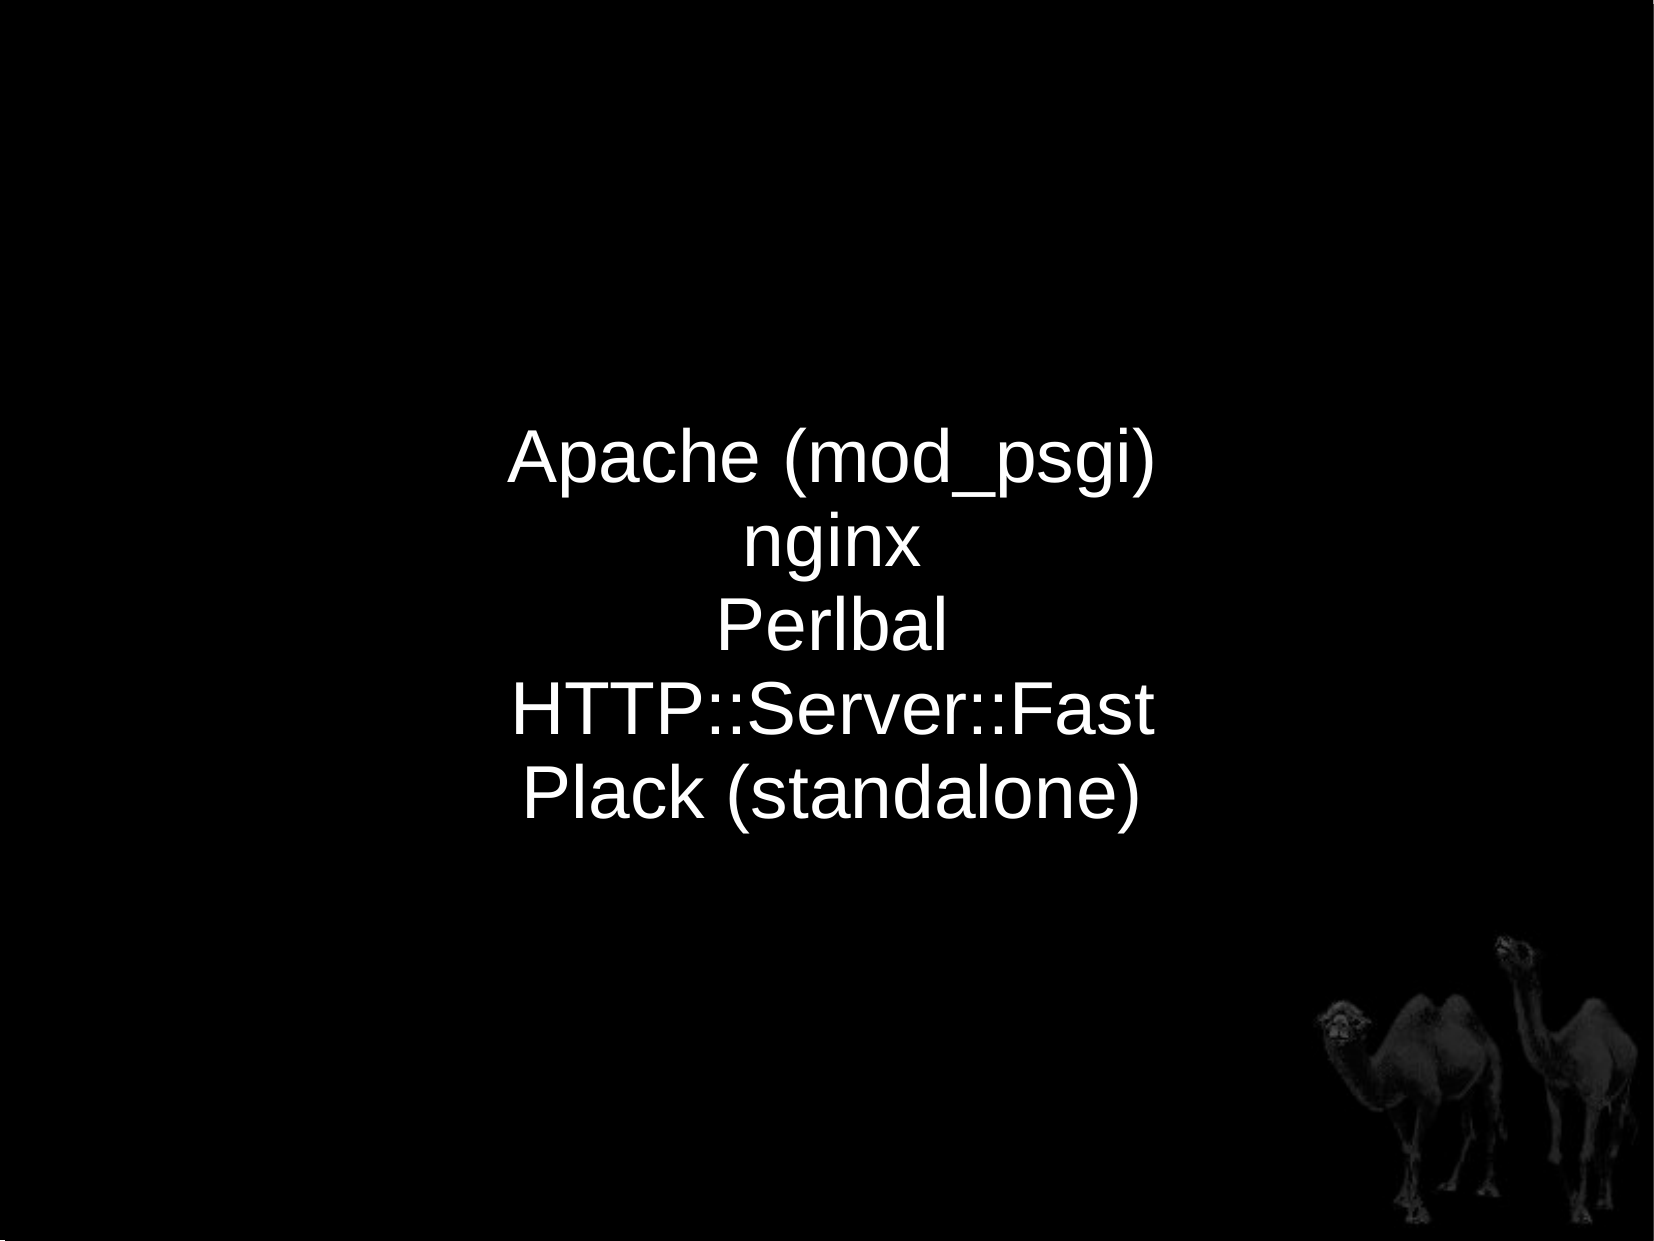

# Apache (mod_psgi)
nginx
Perlbal
HTTP::Server::Fast
Plack (standalone)